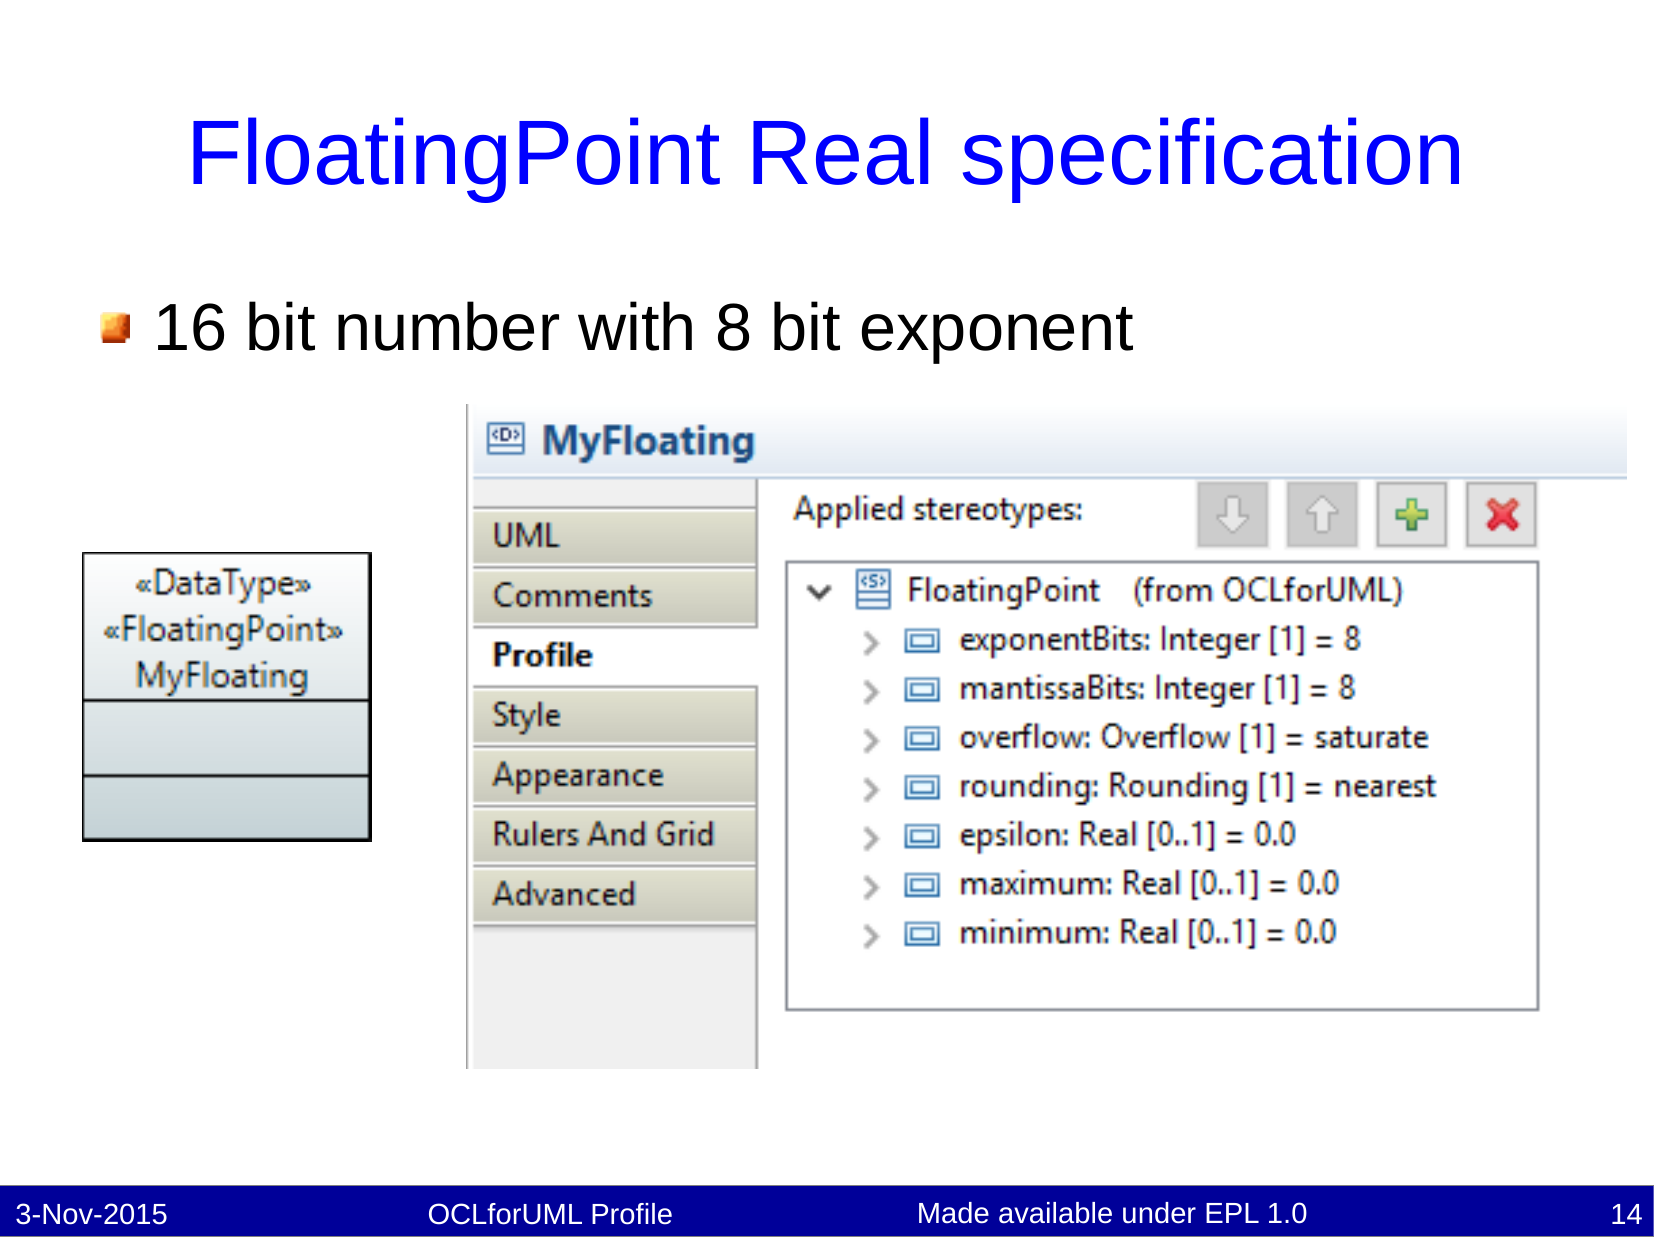

# FloatingPoint Real specification
16 bit number with 8 bit exponent
3-Nov-2015
OCLforUML Profile
14